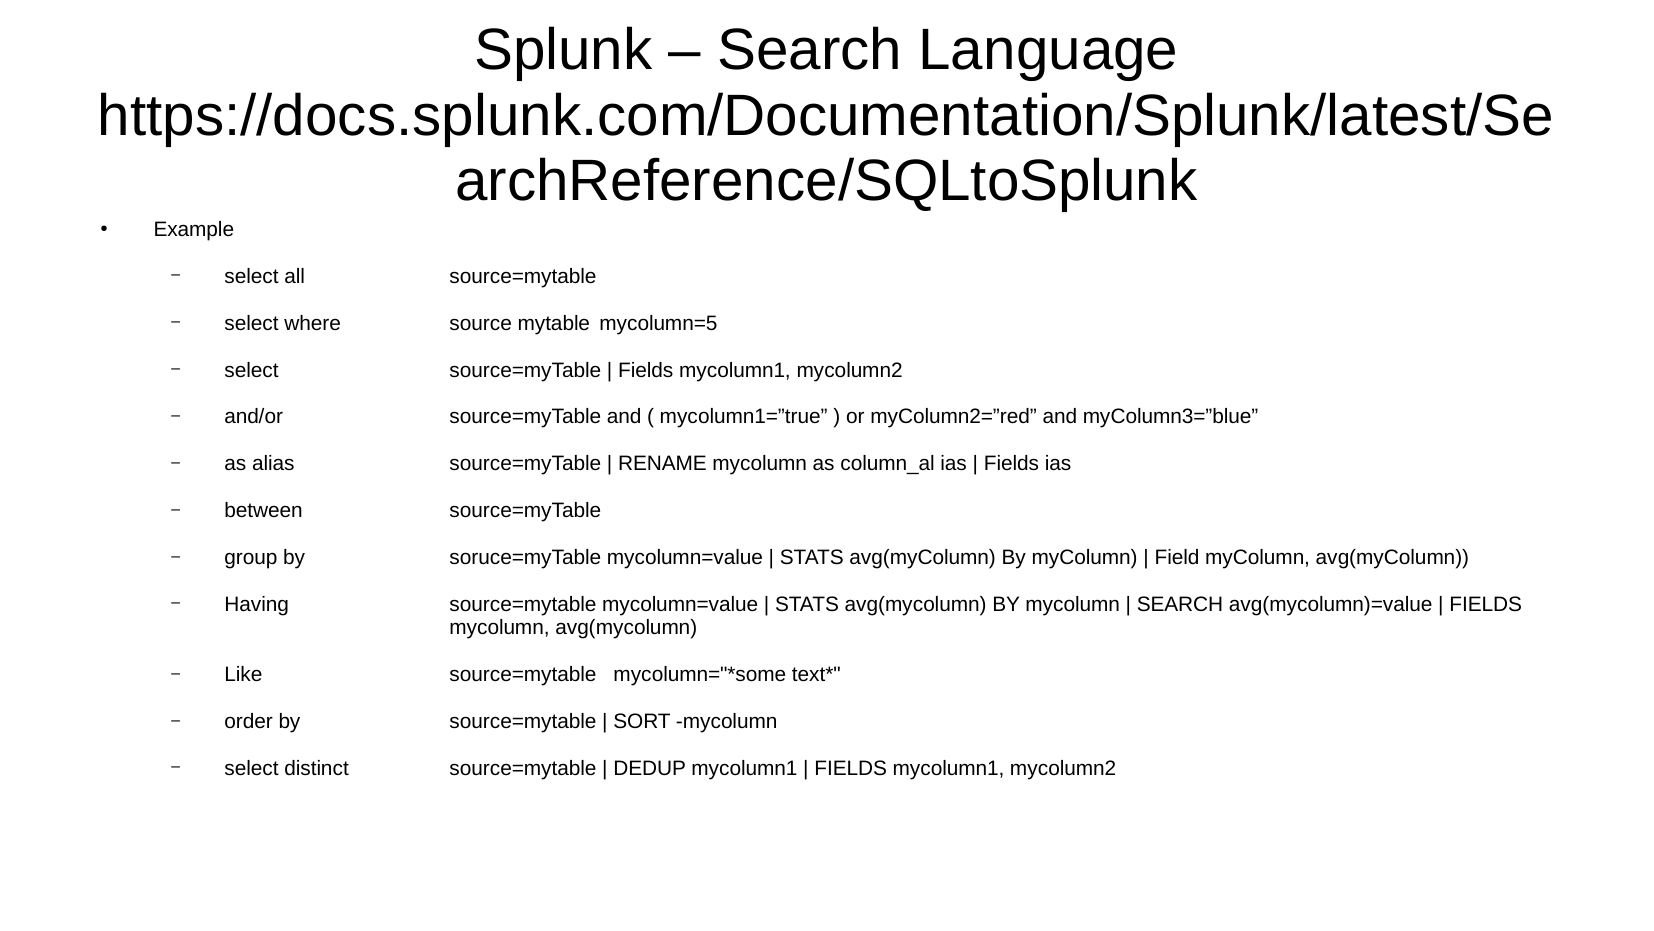

# Splunk – Search Language https://docs.splunk.com/Documentation/Splunk/latest/SearchReference/SQLtoSplunk
Example
select all 		source=mytable
select where		source mytable	mycolumn=5
select 			source=myTable | Fields mycolumn1, mycolumn2
and/or			source=myTable and ( mycolumn1=”true” ) or myColumn2=”red” and myColumn3=”blue”
as alias			source=myTable | RENAME mycolumn as column_al ias | Fields ias
between		source=myTable
group by 		soruce=myTable mycolumn=value | STATS avg(myColumn) By myColumn) | Field myColumn, avg(myColumn))
Having			source=mytable mycolumn=value | STATS avg(mycolumn) BY mycolumn | SEARCH avg(mycolumn)=value | FIELDS 				mycolumn, avg(mycolumn)
Like			source=mytable mycolumn="*some text*"
order by		source=mytable | SORT -mycolumn
select distinct		source=mytable | DEDUP mycolumn1 | FIELDS mycolumn1, mycolumn2